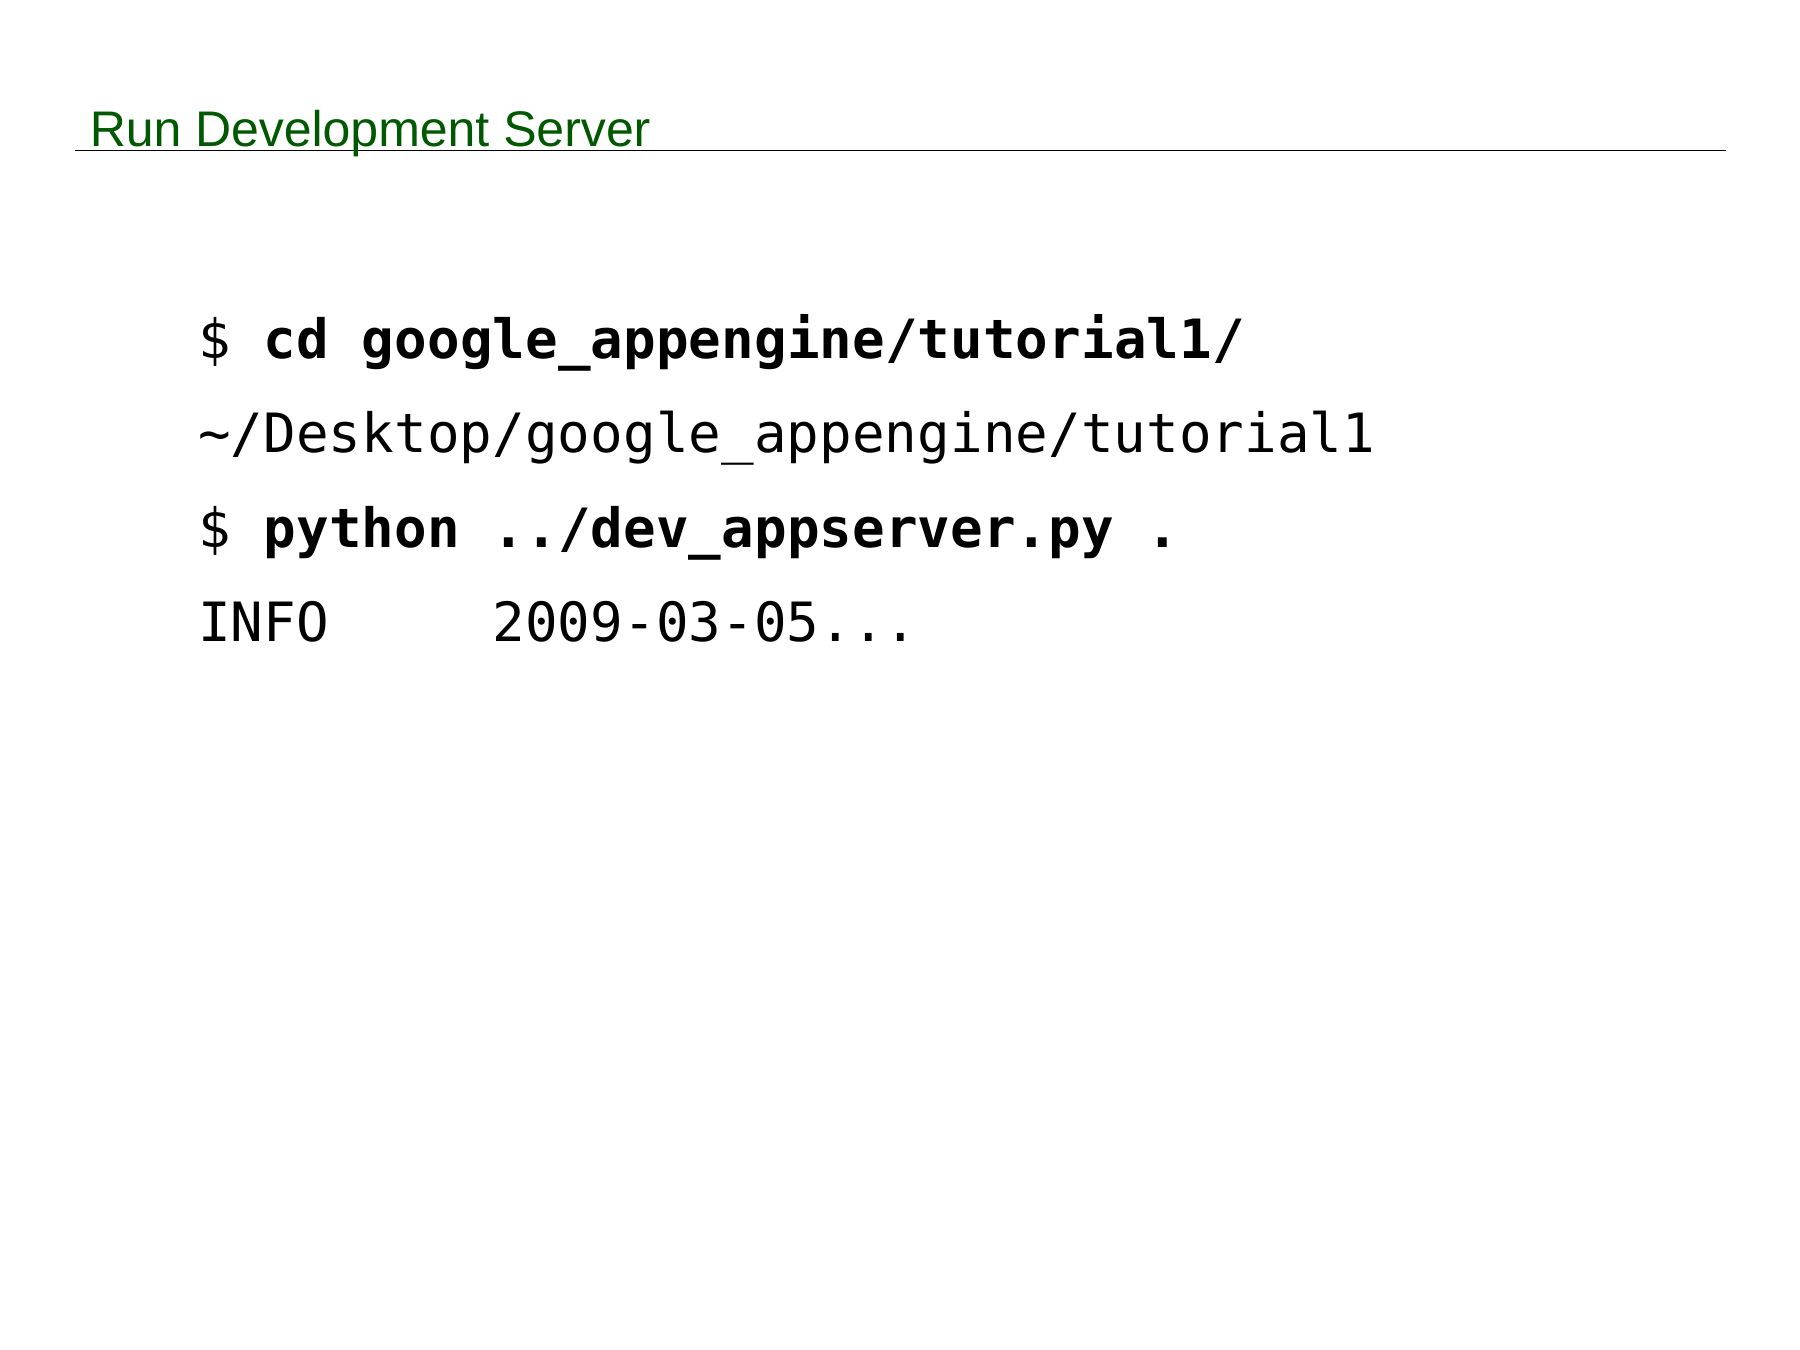

# Run Development Server
$ cd google_appengine/tutorial1/
~/Desktop/google_appengine/tutorial1
$ python ../dev_appserver.py .
INFO 2009-03-05...